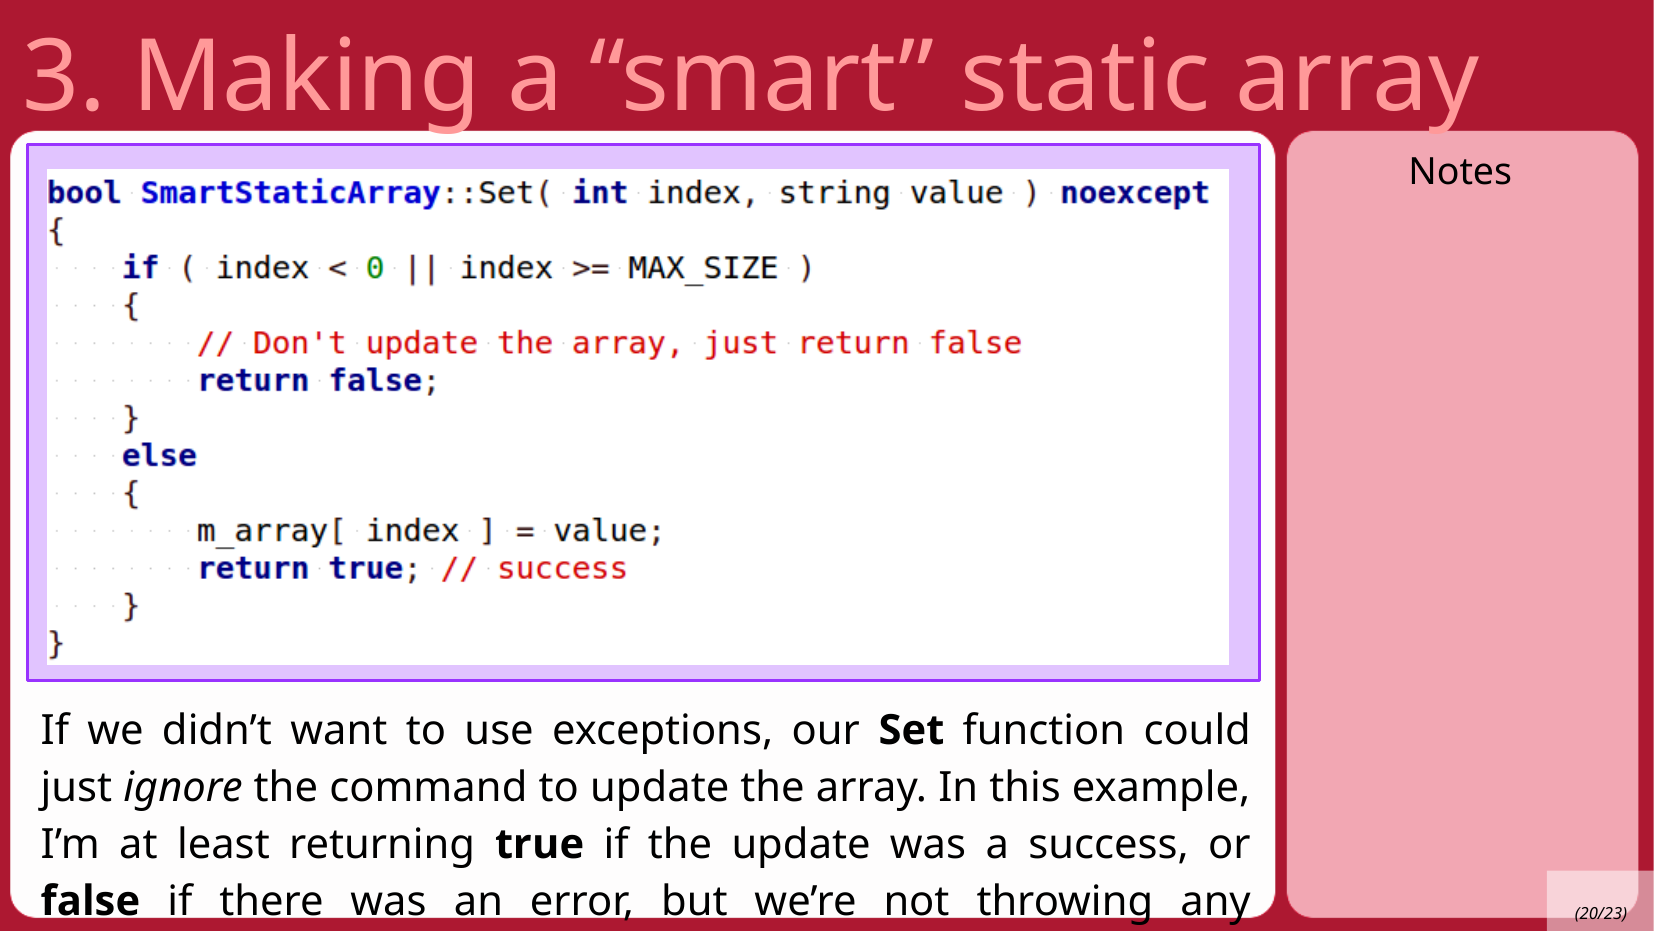

# 3. Making a “smart” static array
Notes
The Get function
If we didn’t want to use exceptions, our Set function could just ignore the command to update the array. In this example, I’m at least returning true if the update was a success, or false if there was an error, but we’re not throwing any exceptions.